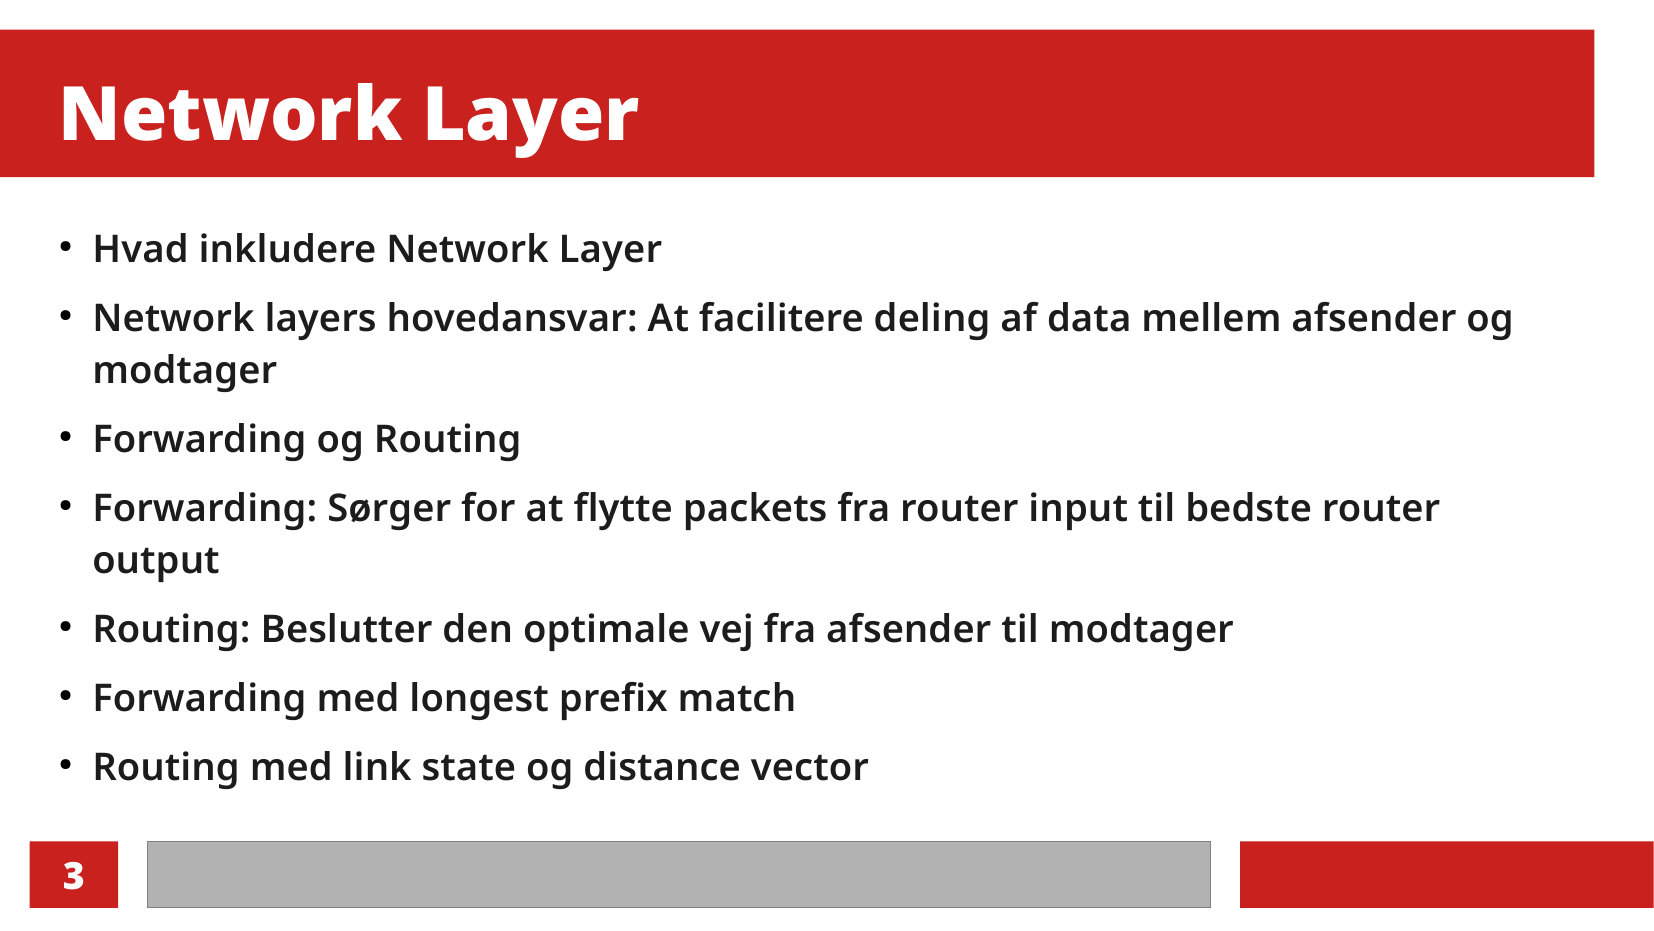

# Network Layer
Hvad inkludere Network Layer
Network layers hovedansvar: At facilitere deling af data mellem afsender og modtager
Forwarding og Routing
Forwarding: Sørger for at flytte packets fra router input til bedste router output
Routing: Beslutter den optimale vej fra afsender til modtager
Forwarding med longest prefix match
Routing med link state og distance vector
3